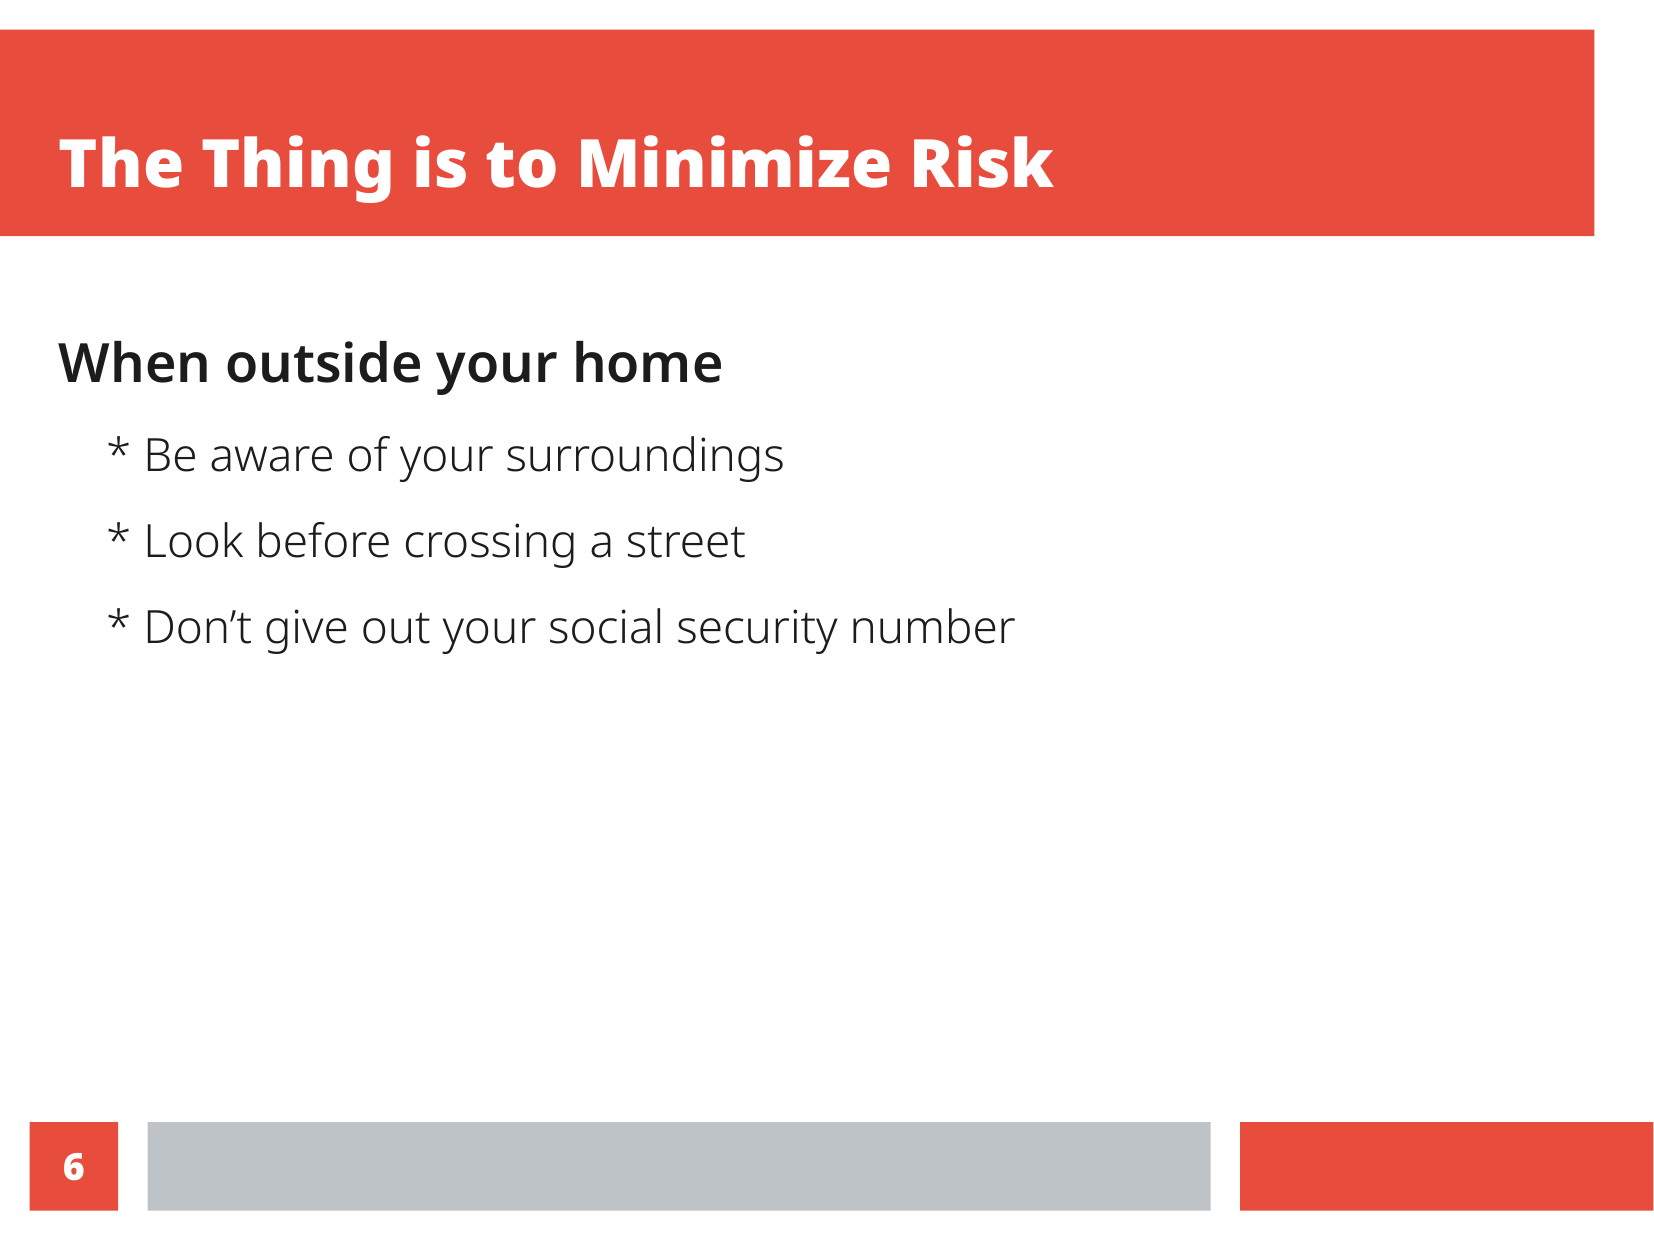

# The Thing is to Minimize Risk
When outside your home
* Be aware of your surroundings
* Look before crossing a street
* Don’t give out your social security number
6